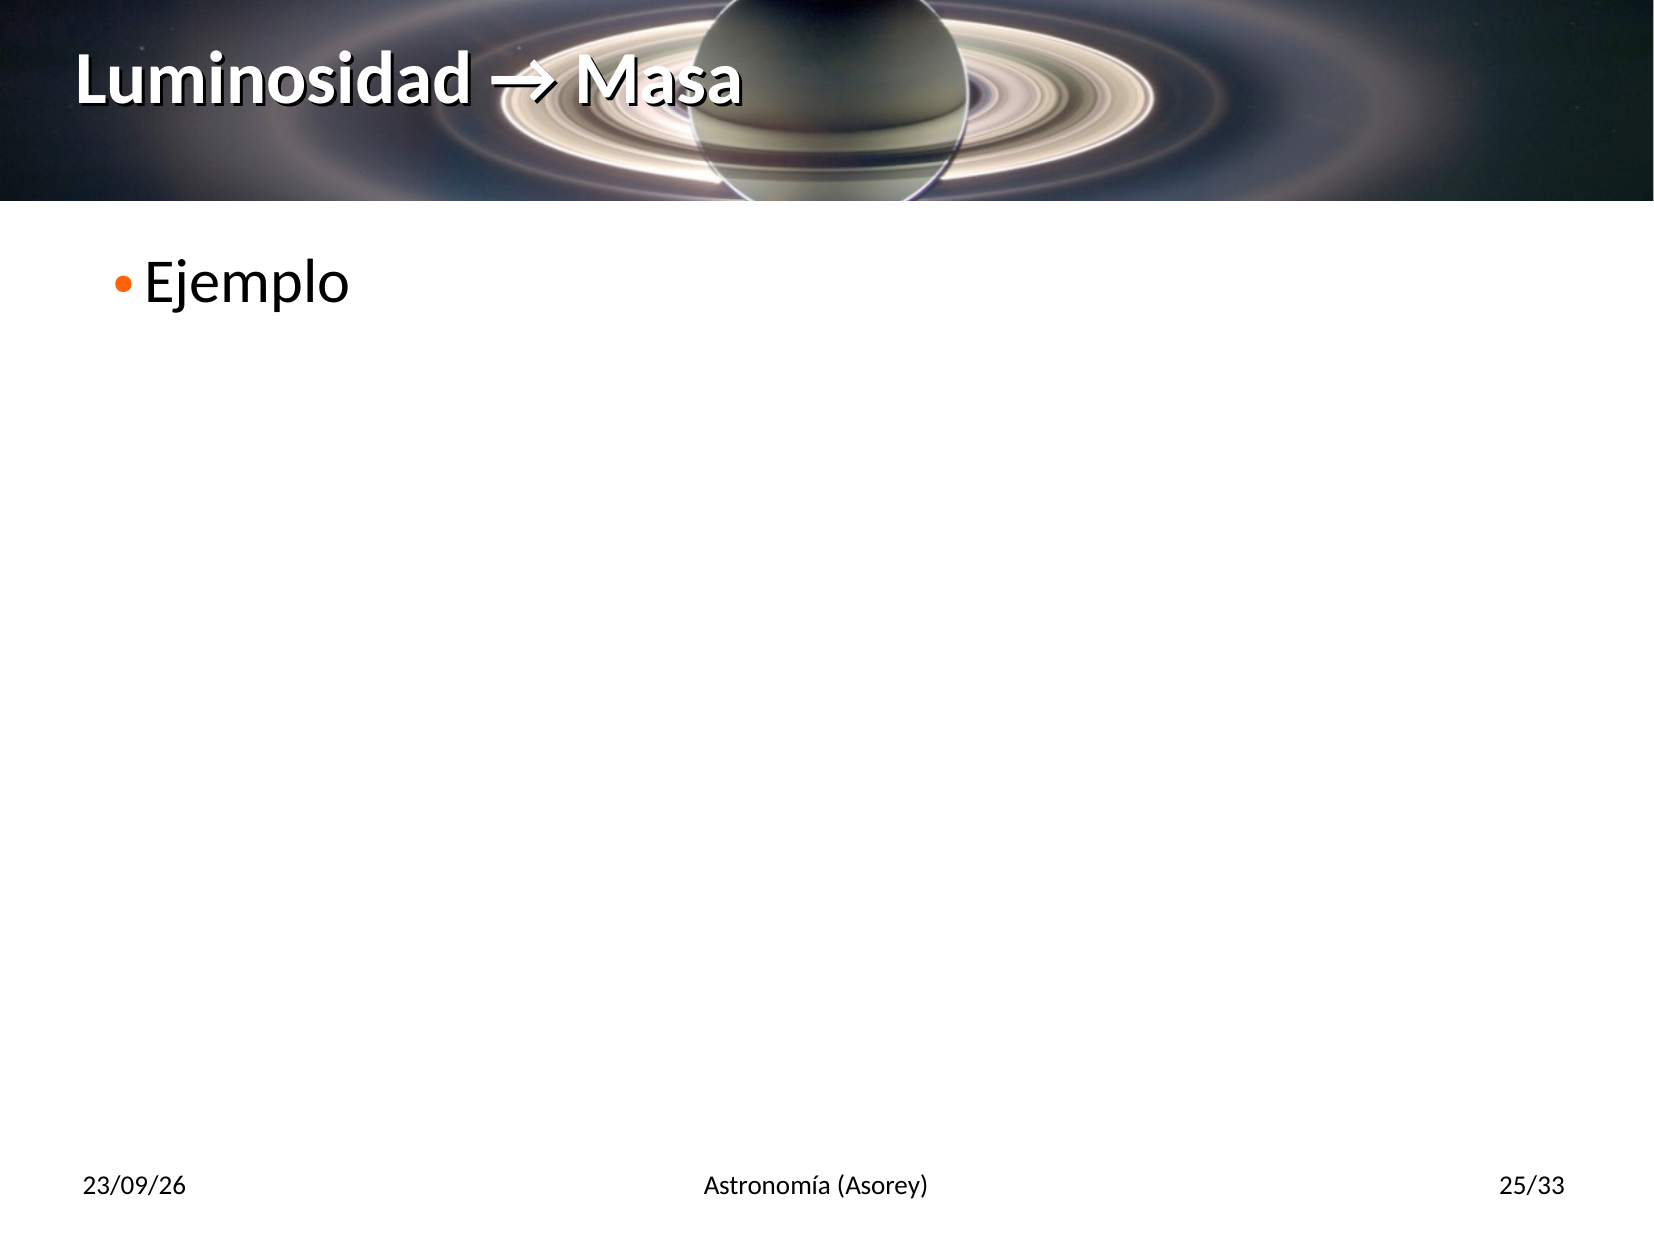

# Luminosidad → Masa
Ejemplo
Astronomía (Asorey)
25